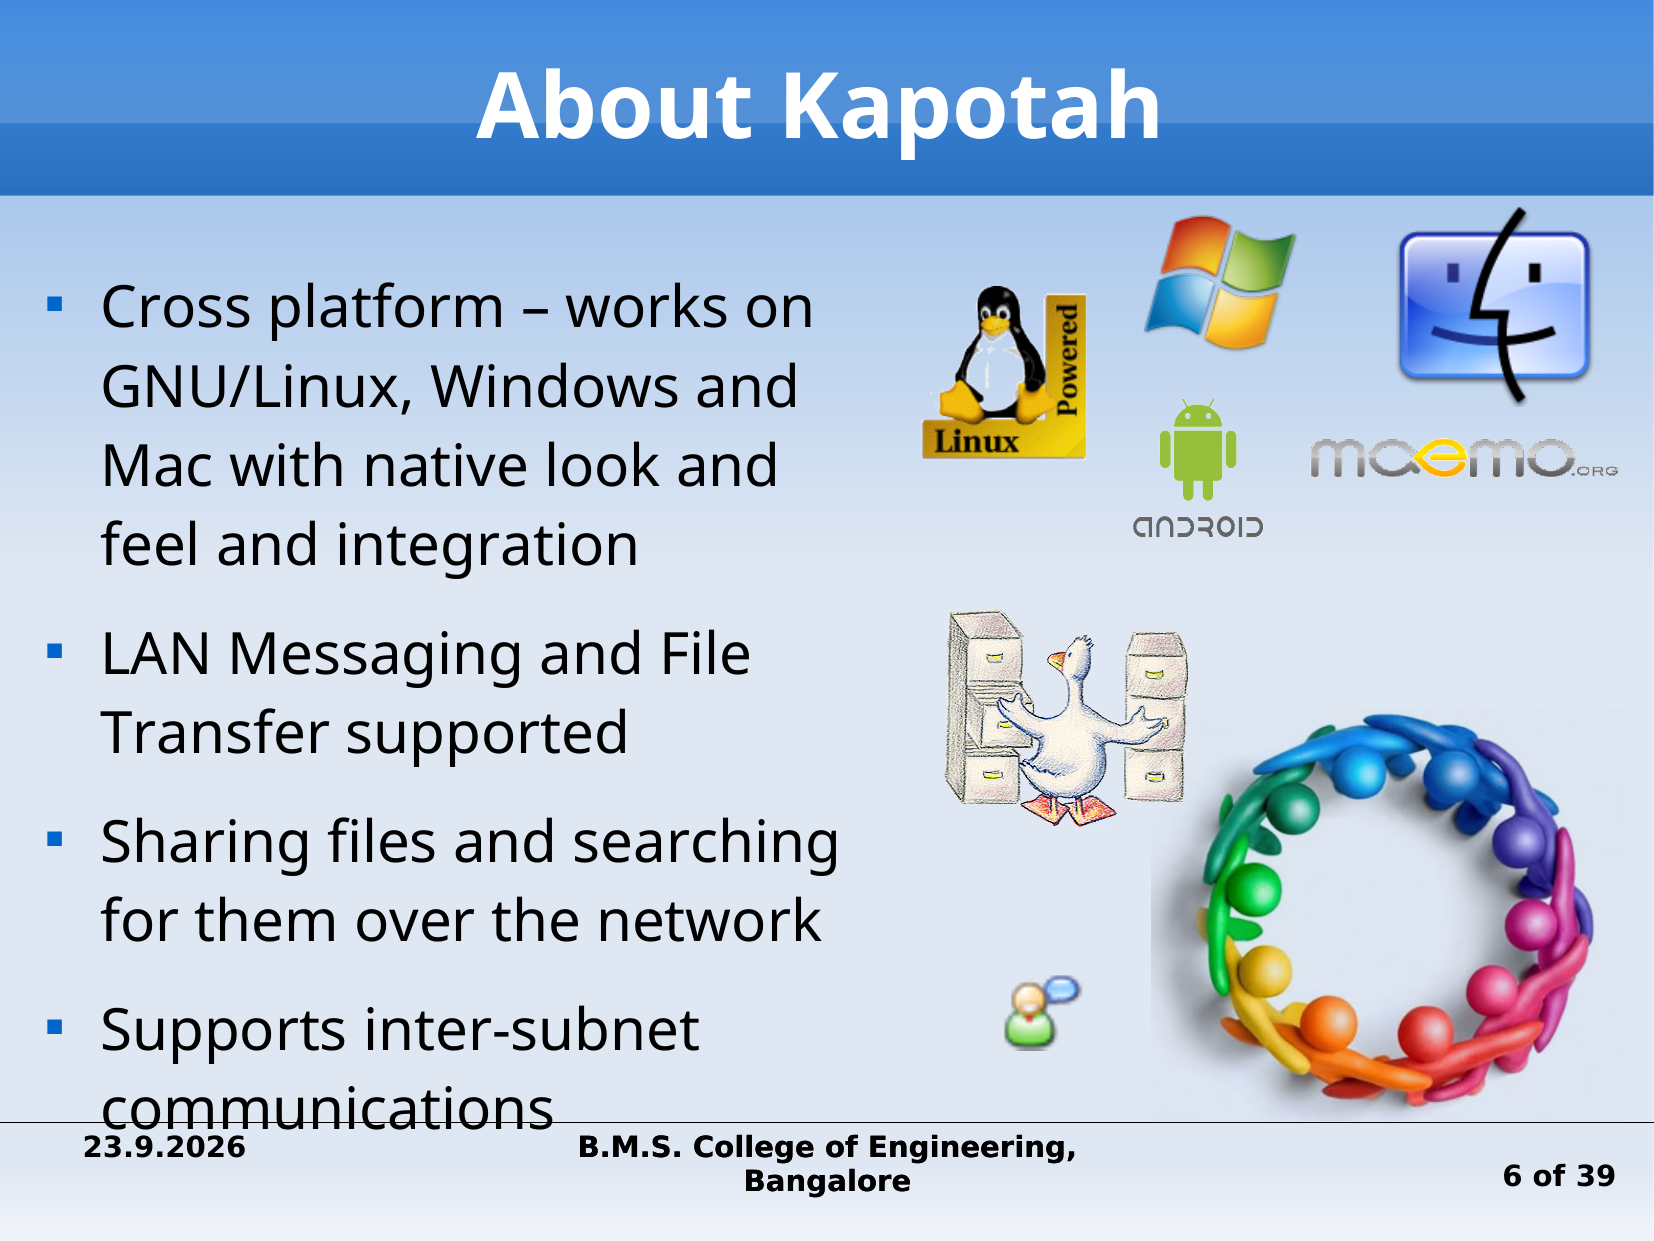

# About Kapotah
Cross platform – works on GNU/Linux, Windows and Mac with native look and feel and integration
LAN Messaging and File Transfer supported
Sharing files and searching for them over the network
Supports inter-subnet communications